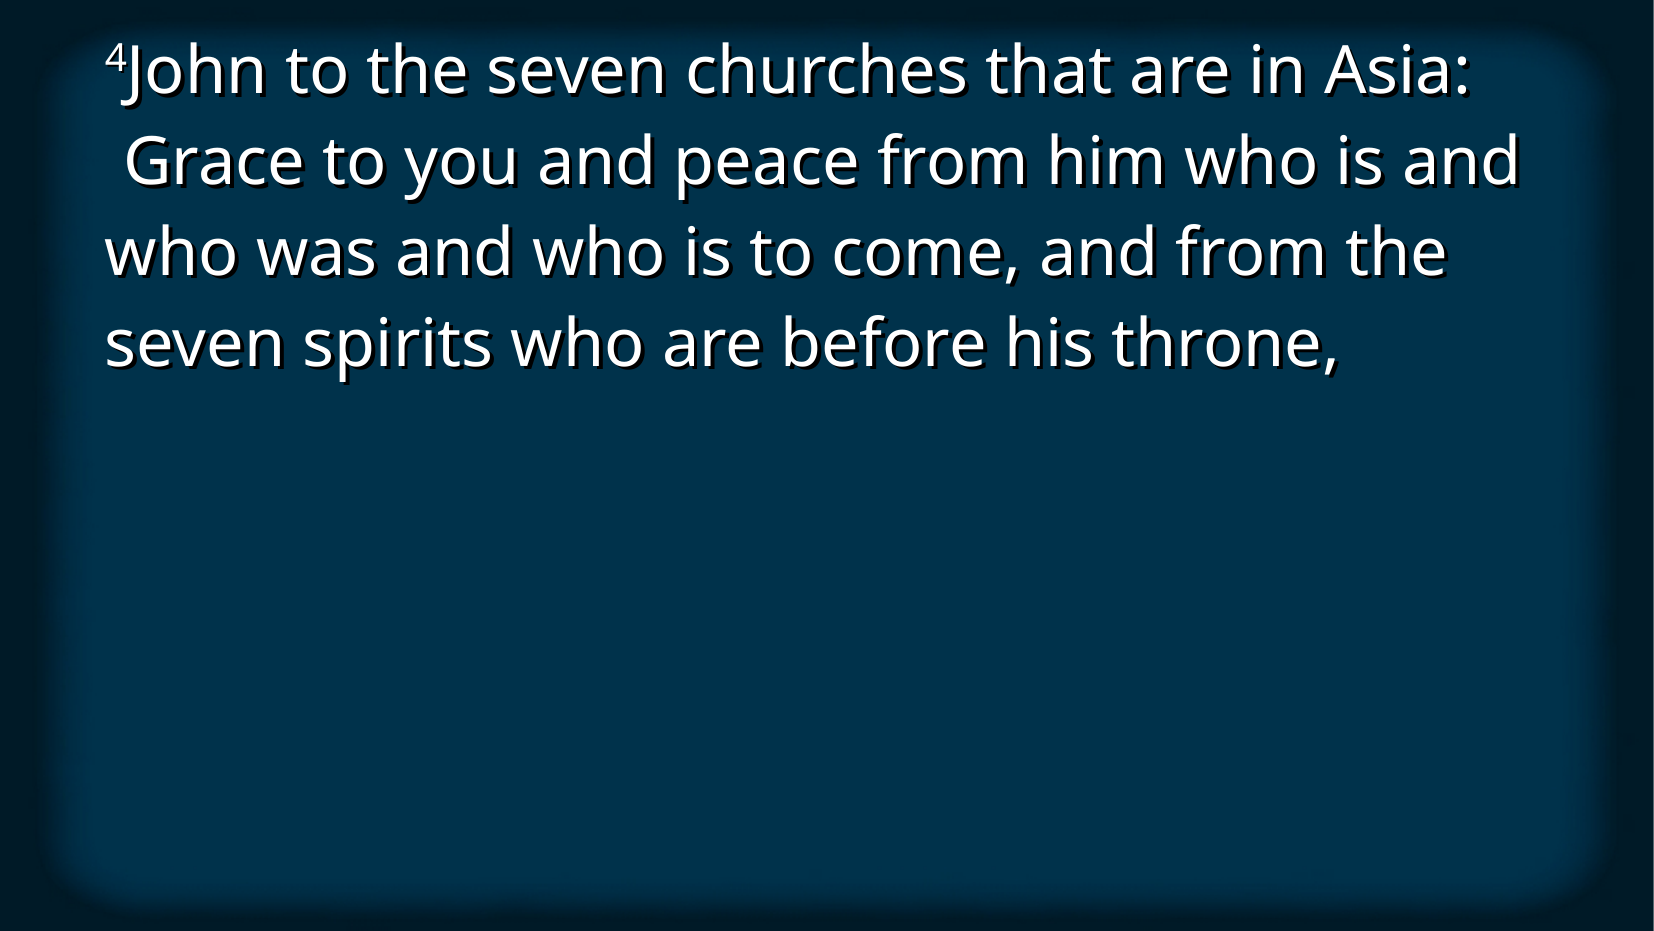

4John to the seven churches that are in Asia:
Grace to you and peace from him who is and who was and who is to come, and from the seven spirits who are before his throne,